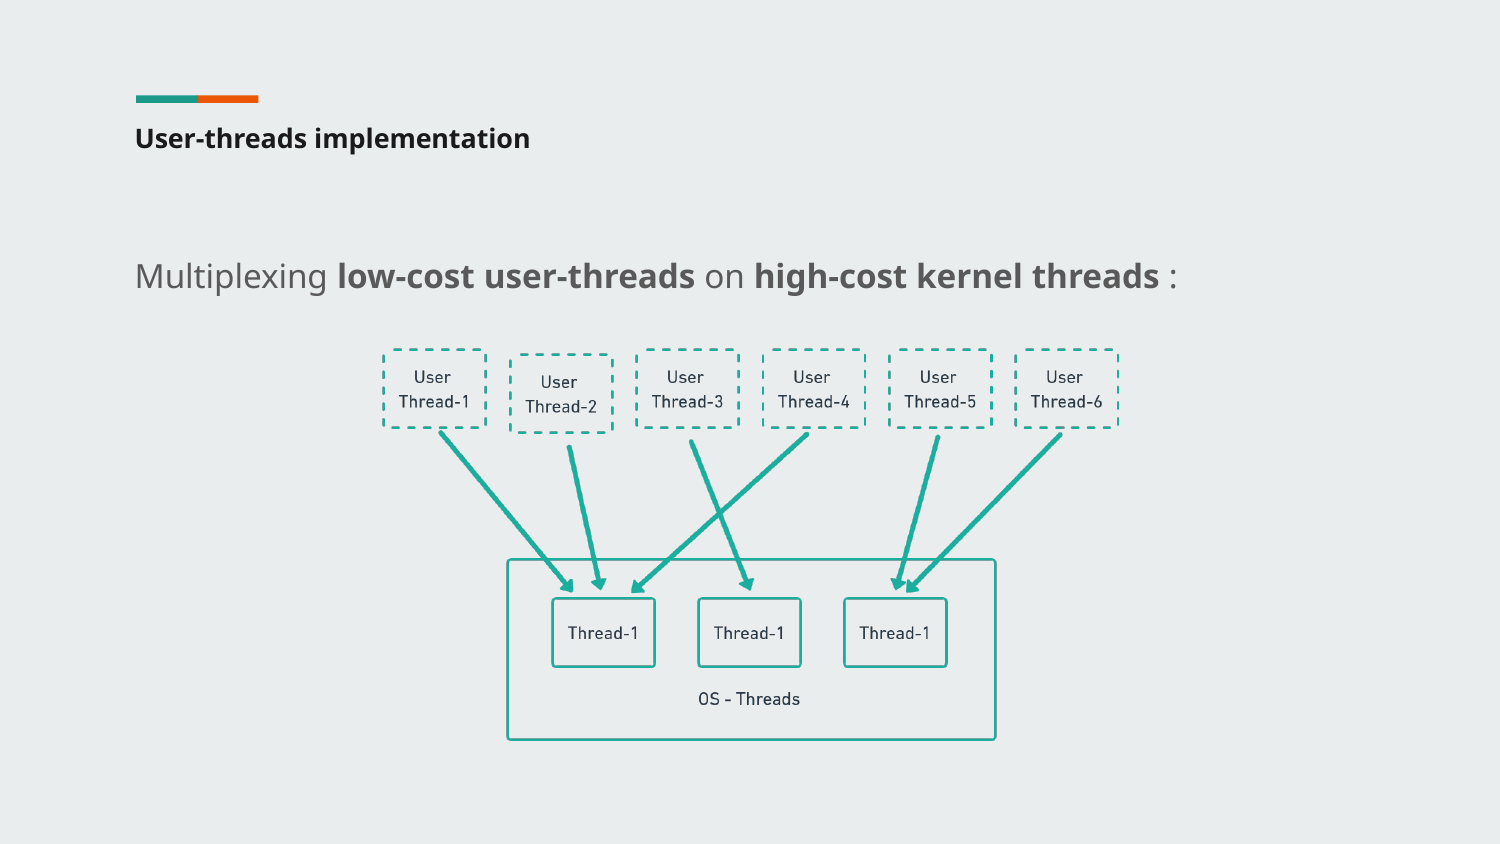

User-threads implementation
# Multiplexing low-cost user-threads on high-cost kernel threads :